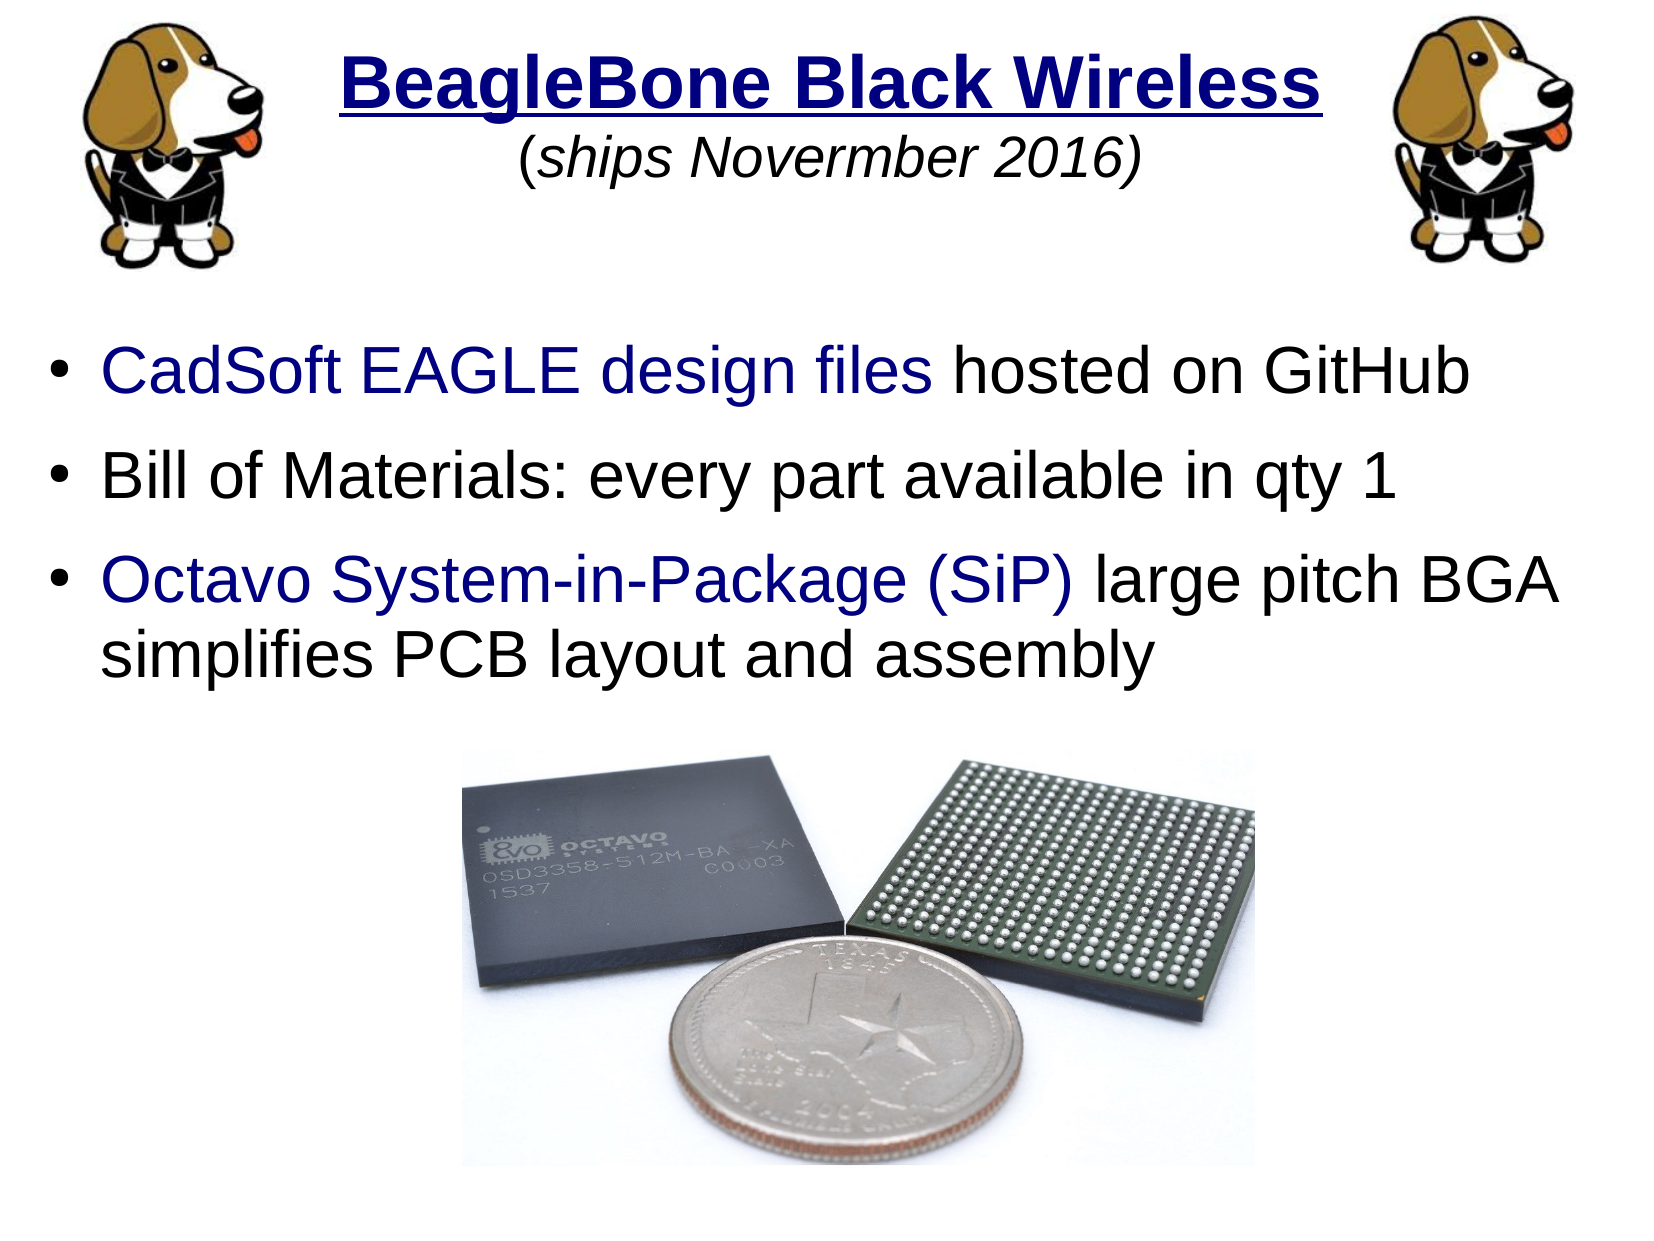

BeagleBone Black Wireless
(ships Novermber 2016)
# CadSoft EAGLE design files hosted on GitHub
Bill of Materials: every part available in qty 1
Octavo System-in-Package (SiP) large pitch BGA simplifies PCB layout and assembly